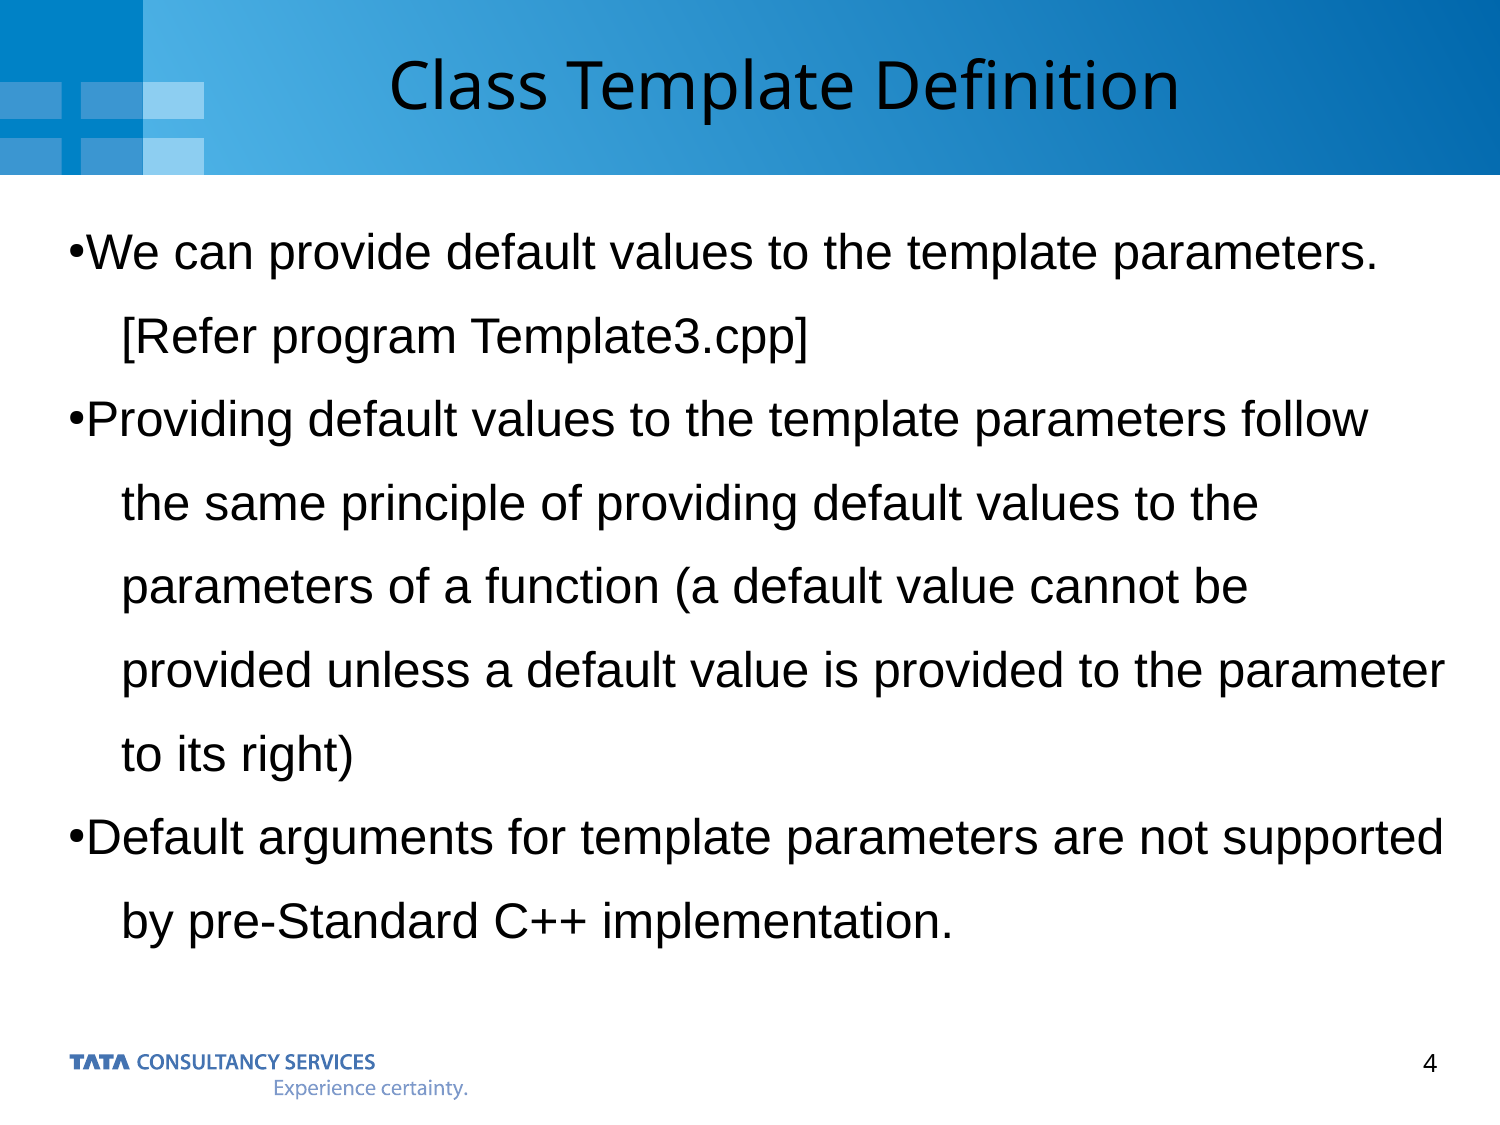

Class Template Definition
We can provide default values to the template parameters. [Refer program Template3.cpp]
Providing default values to the template parameters follow the same principle of providing default values to the parameters of a function (a default value cannot be provided unless a default value is provided to the parameter to its right)
Default arguments for template parameters are not supported by pre-Standard C++ implementation.